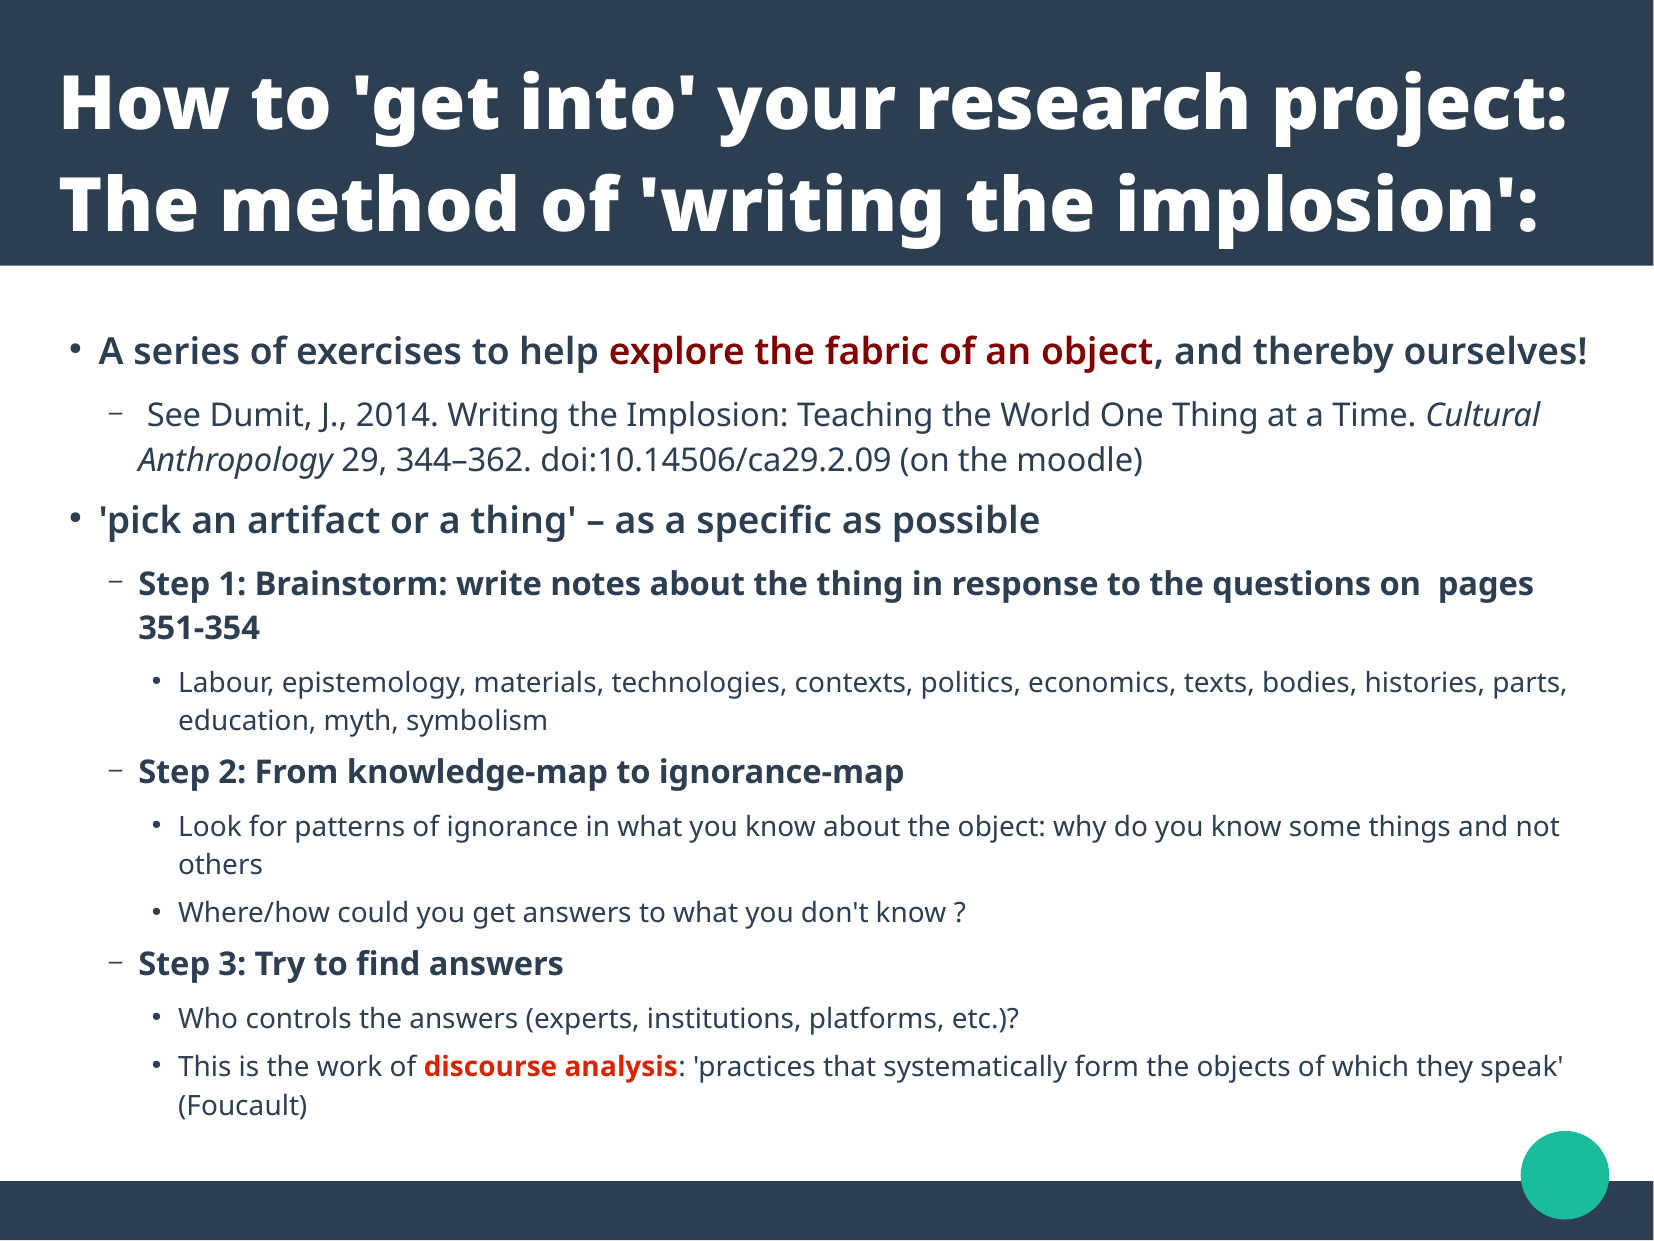

# How to 'get into' your research project: The method of 'writing the implosion':
A series of exercises to help explore the fabric of an object, and thereby ourselves!
 See Dumit, J., 2014. Writing the Implosion: Teaching the World One Thing at a Time. Cultural Anthropology 29, 344–362. doi:10.14506/ca29.2.09 (on the moodle)
'pick an artifact or a thing' – as a specific as possible
Step 1: Brainstorm: write notes about the thing in response to the questions on pages 351-354
Labour, epistemology, materials, technologies, contexts, politics, economics, texts, bodies, histories, parts, education, myth, symbolism
Step 2: From knowledge-map to ignorance-map
Look for patterns of ignorance in what you know about the object: why do you know some things and not others
Where/how could you get answers to what you don't know ?
Step 3: Try to find answers
Who controls the answers (experts, institutions, platforms, etc.)?
This is the work of discourse analysis: 'practices that systematically form the objects of which they speak' (Foucault)